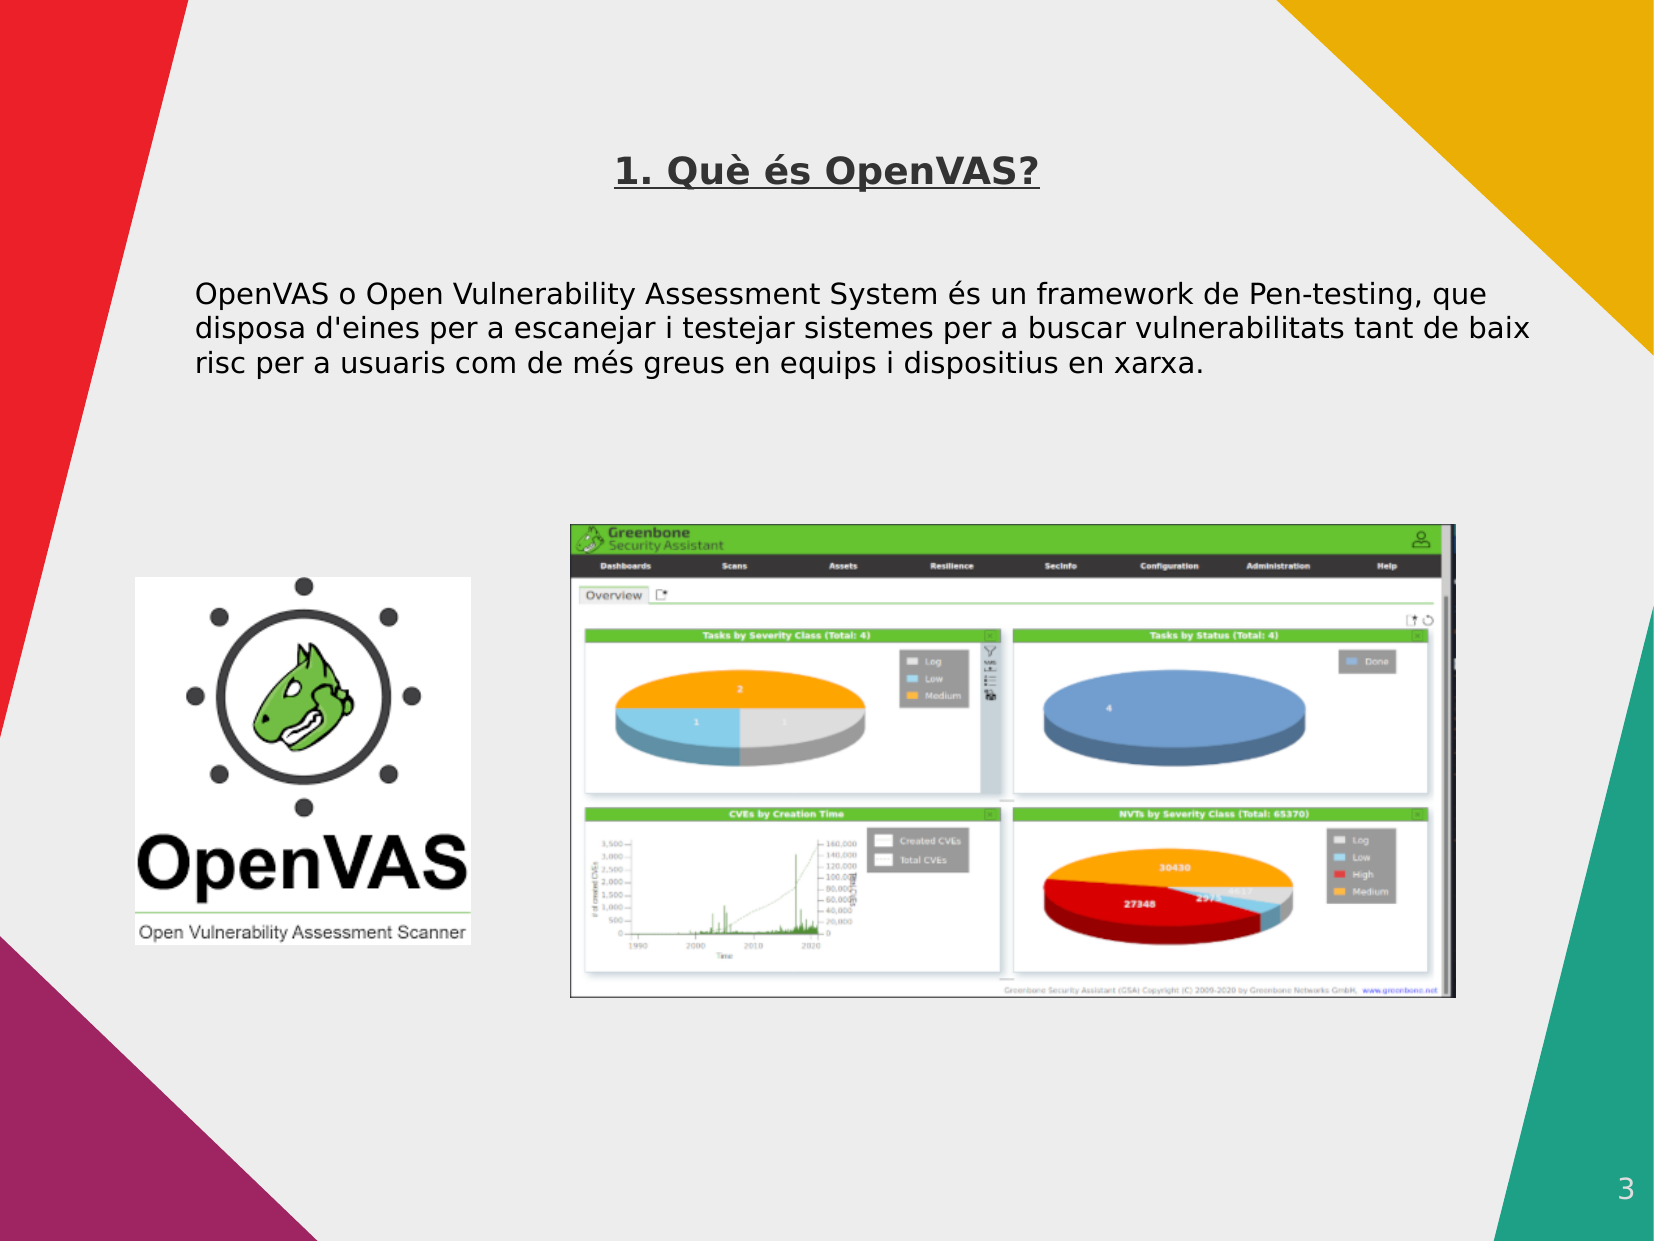

# 1. Què és OpenVAS?
OpenVAS o Open Vulnerability Assessment System és un framework de Pen-testing, que disposa d'eines per a escanejar i testejar sistemes per a buscar vulnerabilitats tant de baix risc per a usuaris com de més greus en equips i dispositius en xarxa.
3